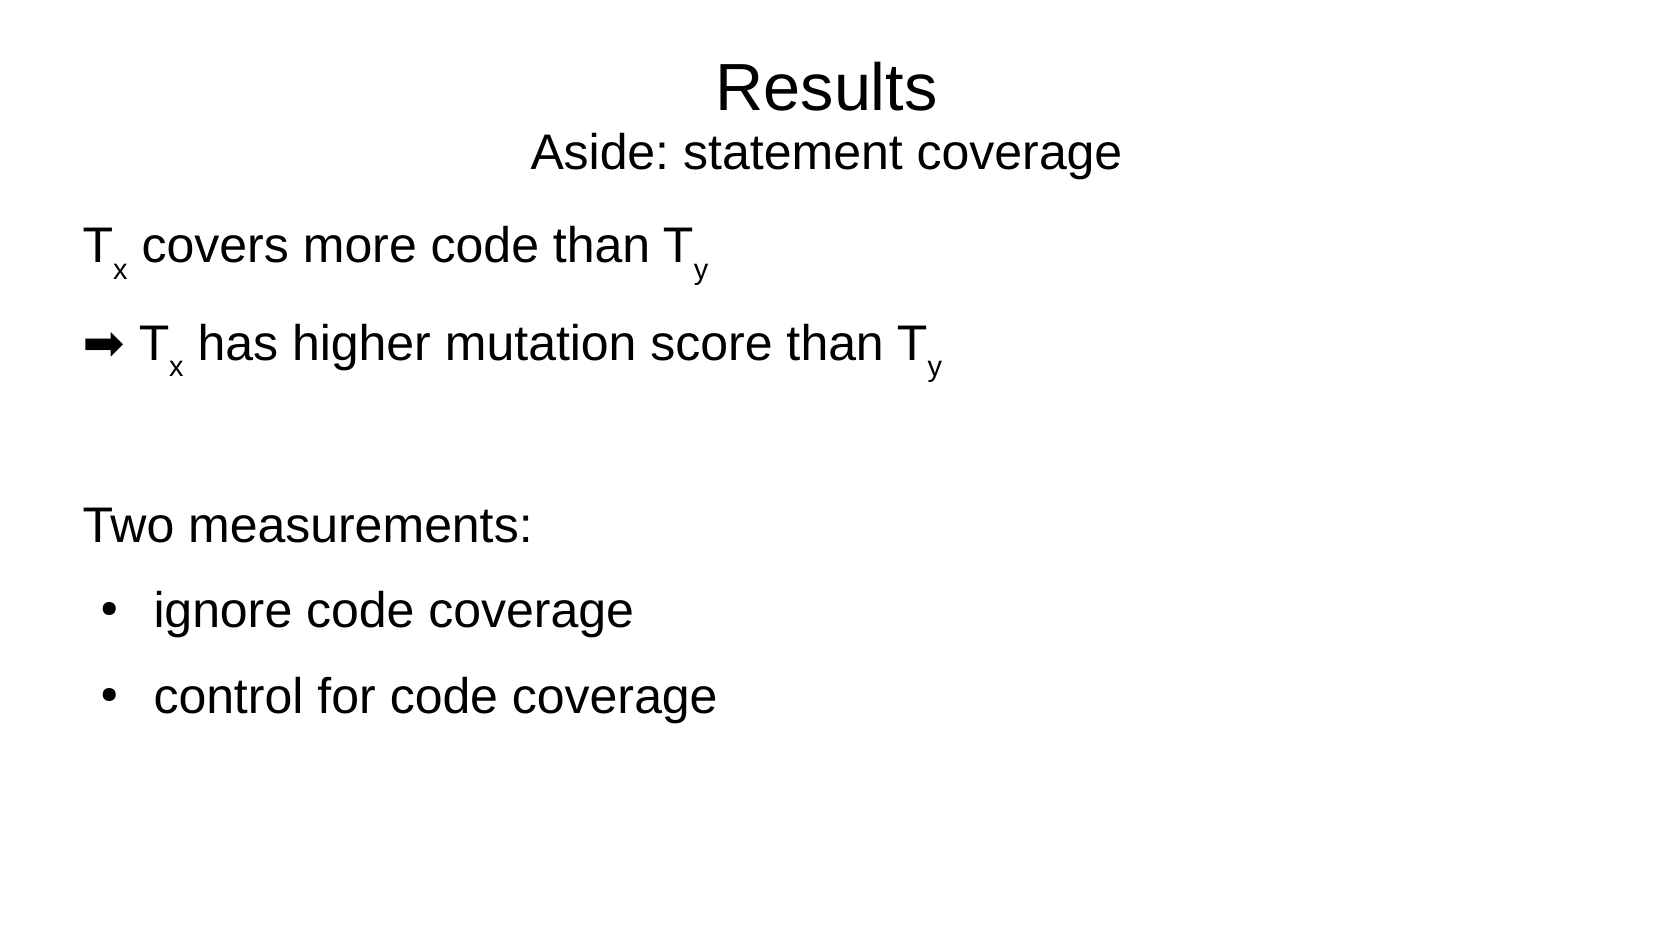

# Results Aside: statement coverage
Tx covers more code than Ty
➡ Tx has higher mutation score than Ty
Two measurements:
ignore code coverage
control for code coverage